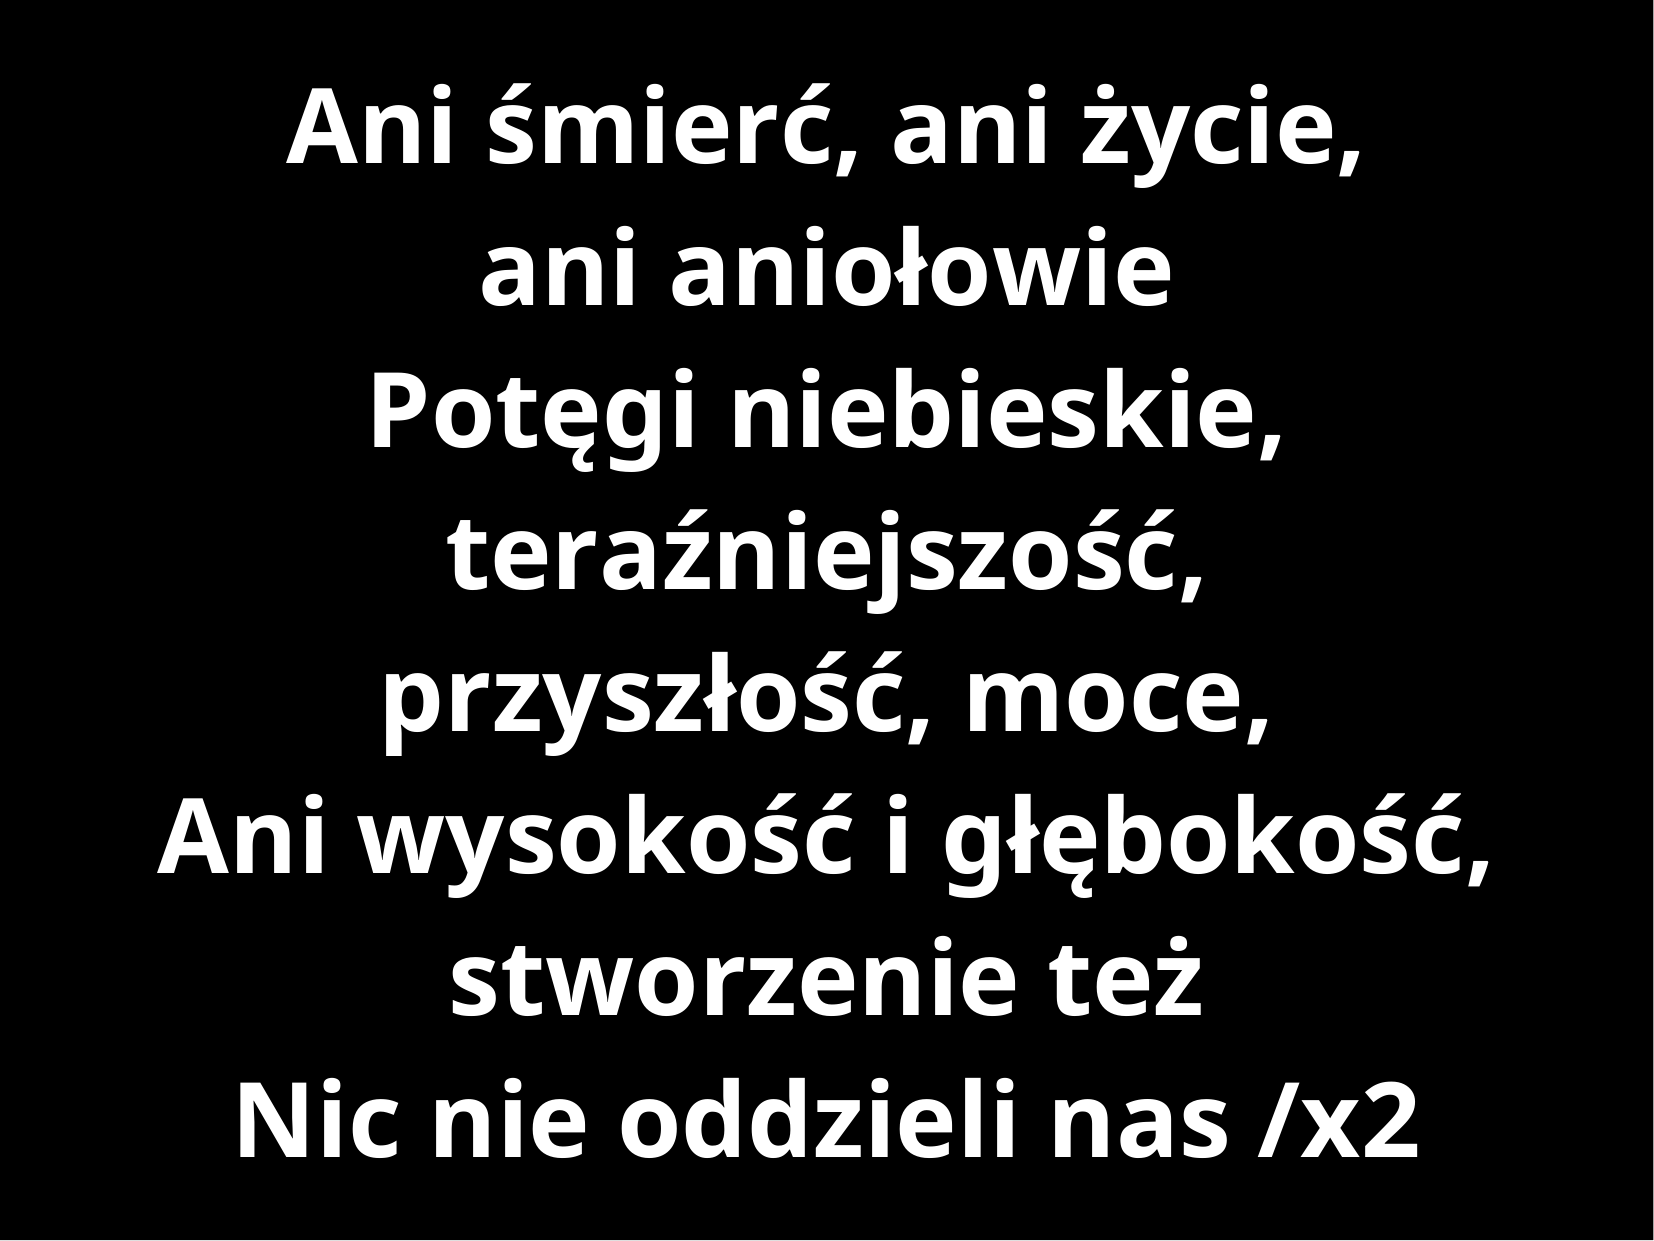

# Ani śmierć, ani życie, ani aniołowie Potęgi niebieskie, teraźniejszość, przyszłość, moce, Ani wysokość i głębokość, stworzenie też Nic nie oddzieli nas /x2